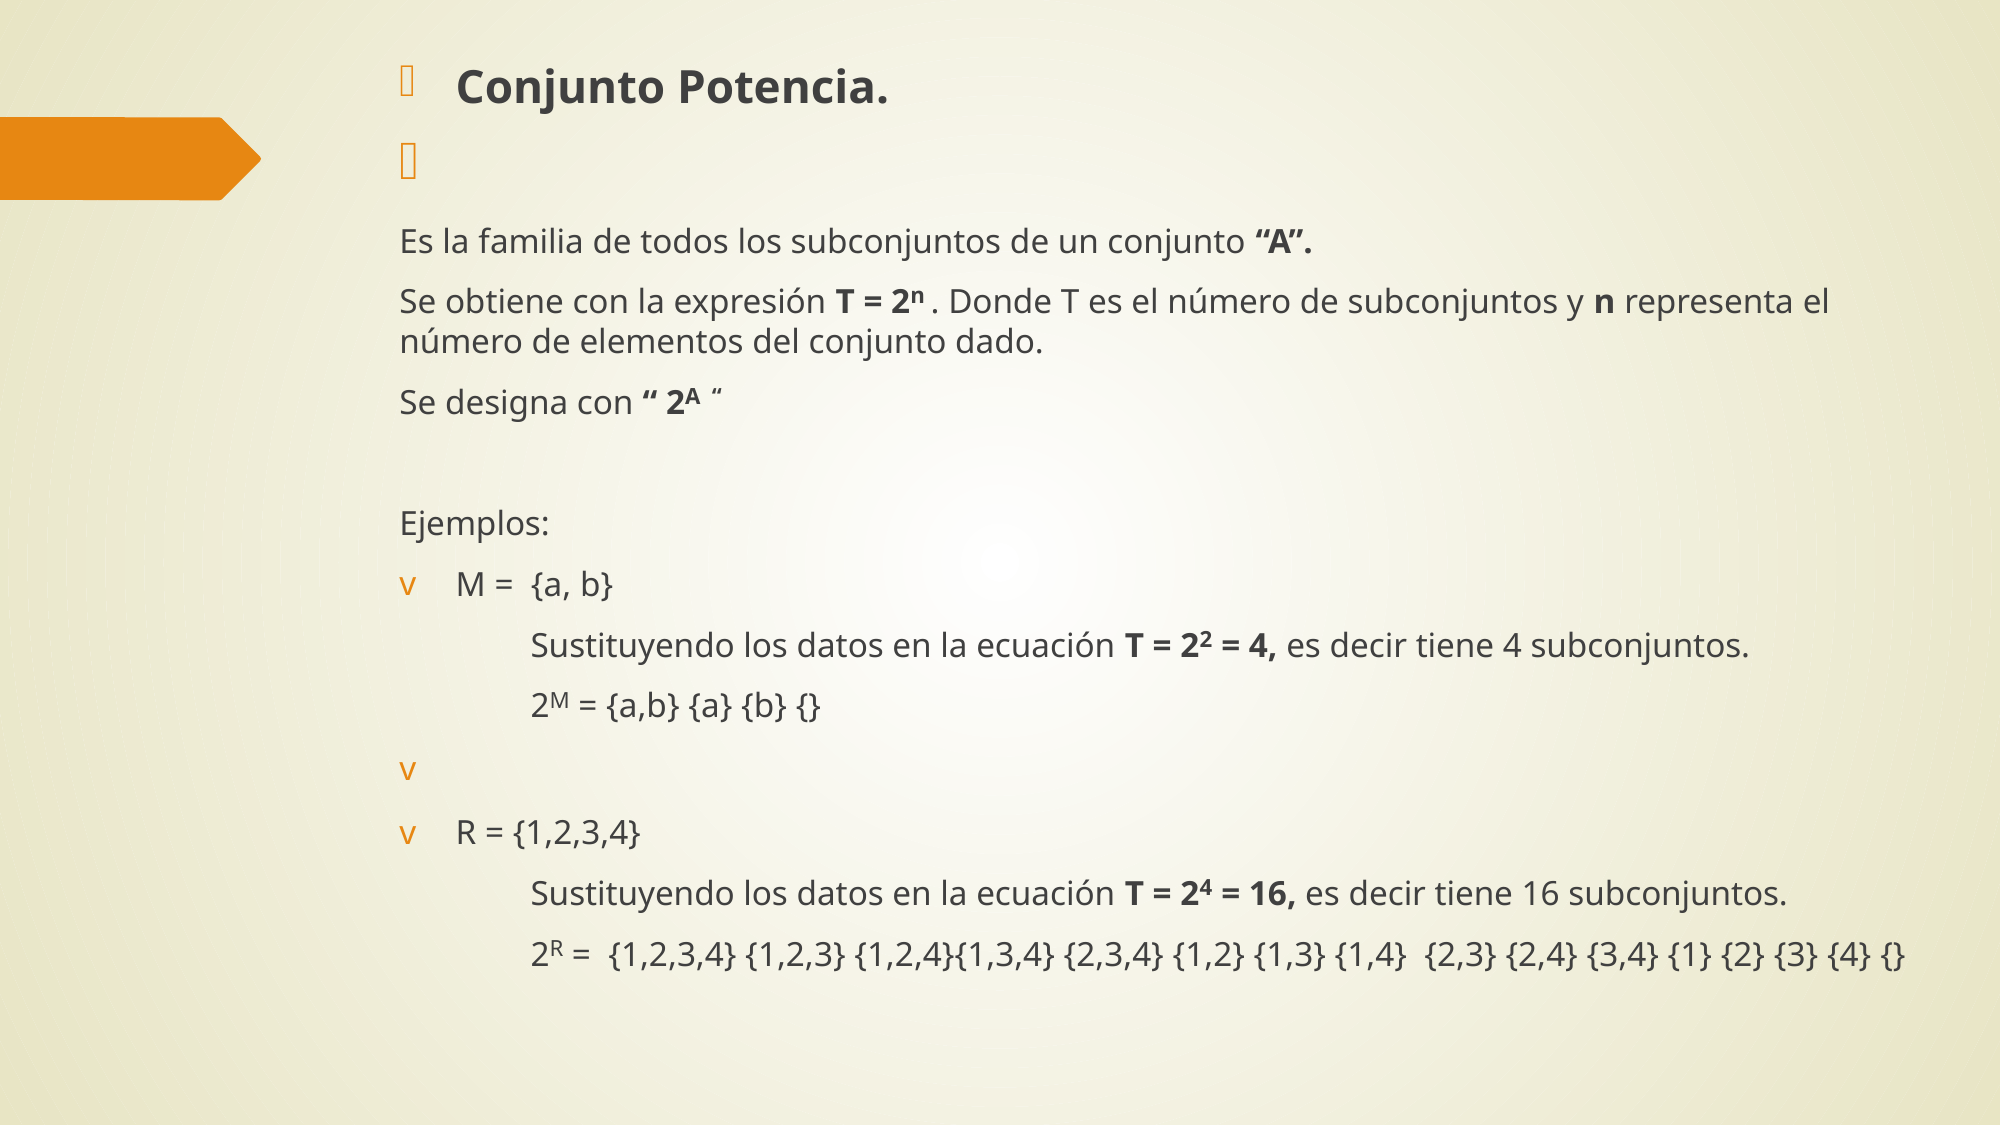

# Conjunto Potencia.
Es la familia de todos los subconjuntos de un conjunto “A”.
Se obtiene con la expresión T = 2n . Donde T es el número de subconjuntos y n representa el número de elementos del conjunto dado.
Se designa con “ 2A “
Ejemplos:
M = {a, b}
Sustituyendo los datos en la ecuación T = 22 = 4, es decir tiene 4 subconjuntos.
2M = {a,b} {a} {b} {}
R = {1,2,3,4}
Sustituyendo los datos en la ecuación T = 24 = 16, es decir tiene 16 subconjuntos.
2R = {1,2,3,4} {1,2,3} {1,2,4}{1,3,4} {2,3,4} {1,2} {1,3} {1,4} {2,3} {2,4} {3,4} {1} {2} {3} {4} {}